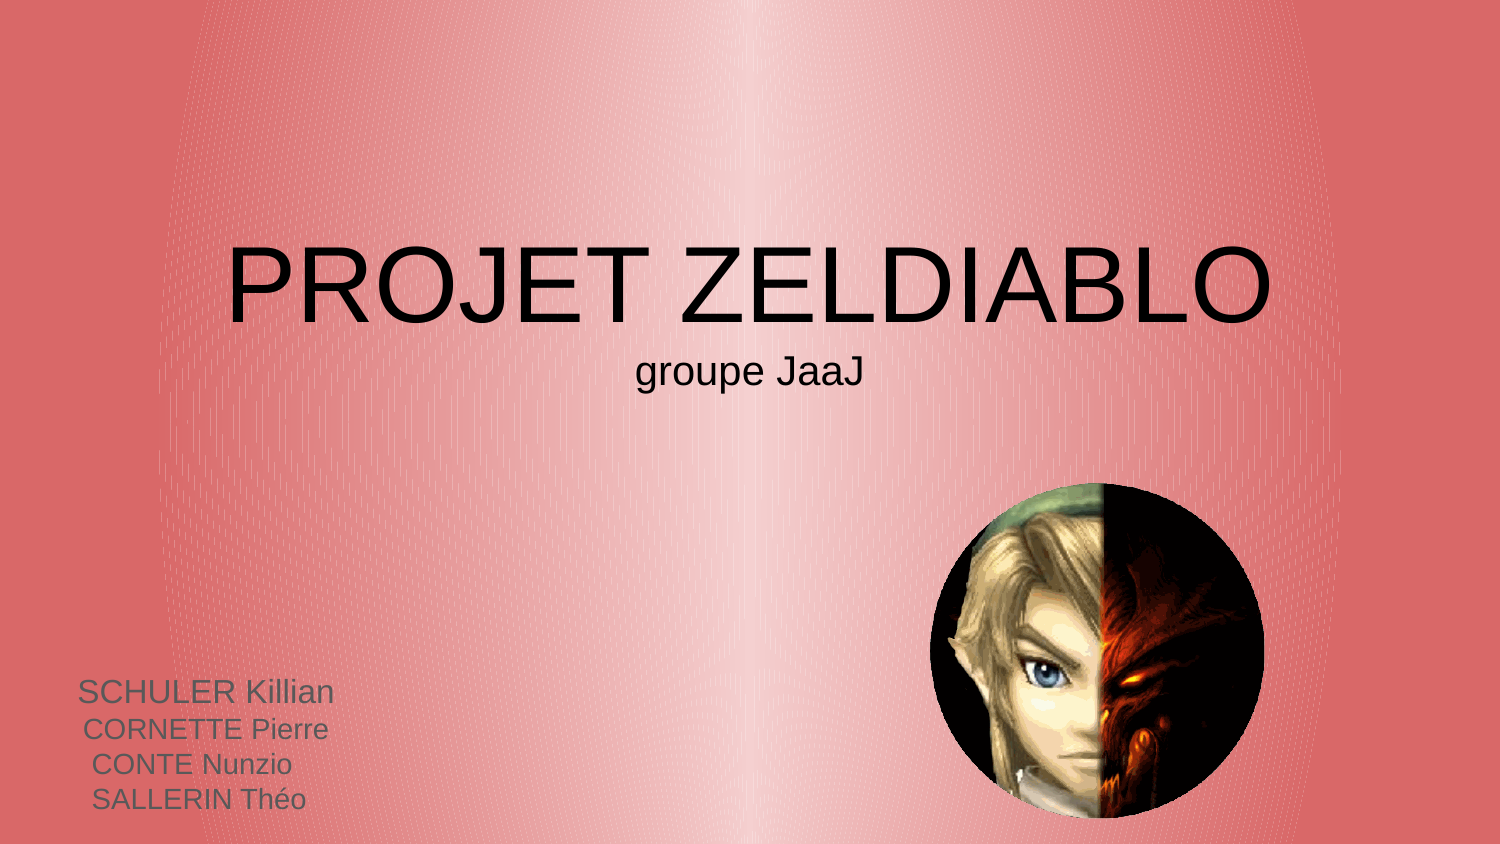

# PROJET ZELDIABLO groupe JaaJ
SCHULER Killian
CORNETTE Pierre
 CONTE Nunzio
 SALLERIN Théo